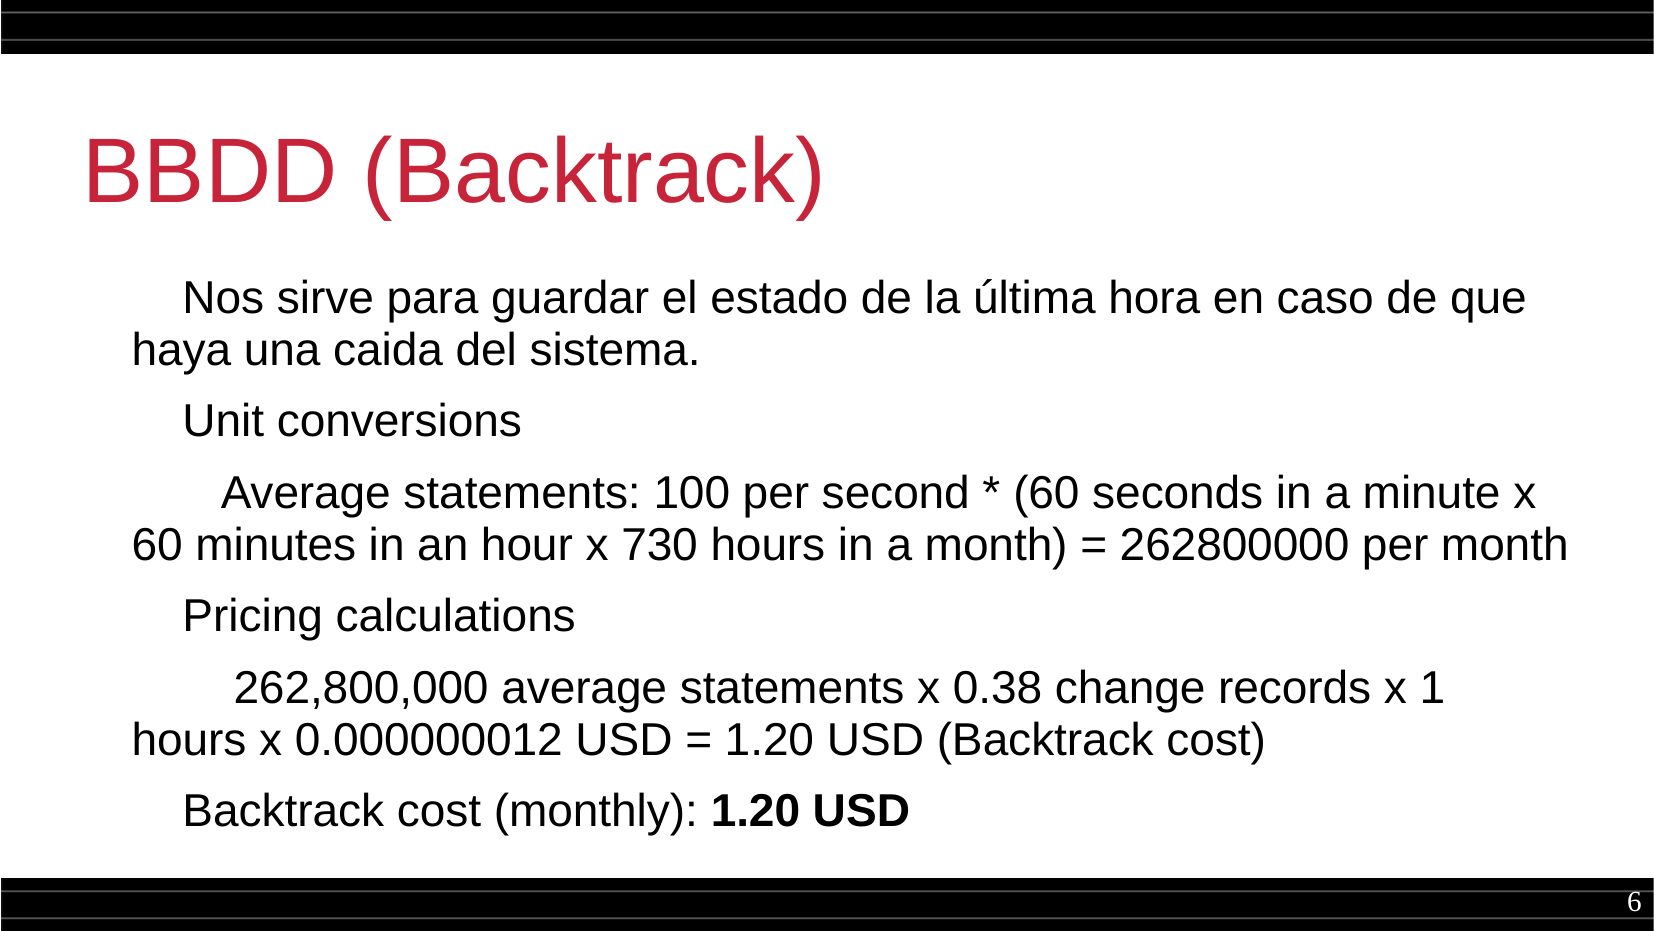

# BBDD (Backtrack)
 Nos sirve para guardar el estado de la última hora en caso de que haya una caida del sistema.
 Unit conversions
 Average statements: 100 per second * (60 seconds in a minute x 60 minutes in an hour x 730 hours in a month) = 262800000 per month
 Pricing calculations
 262,800,000 average statements x 0.38 change records x 1 hours x 0.000000012 USD = 1.20 USD (Backtrack cost)
 Backtrack cost (monthly): 1.20 USD